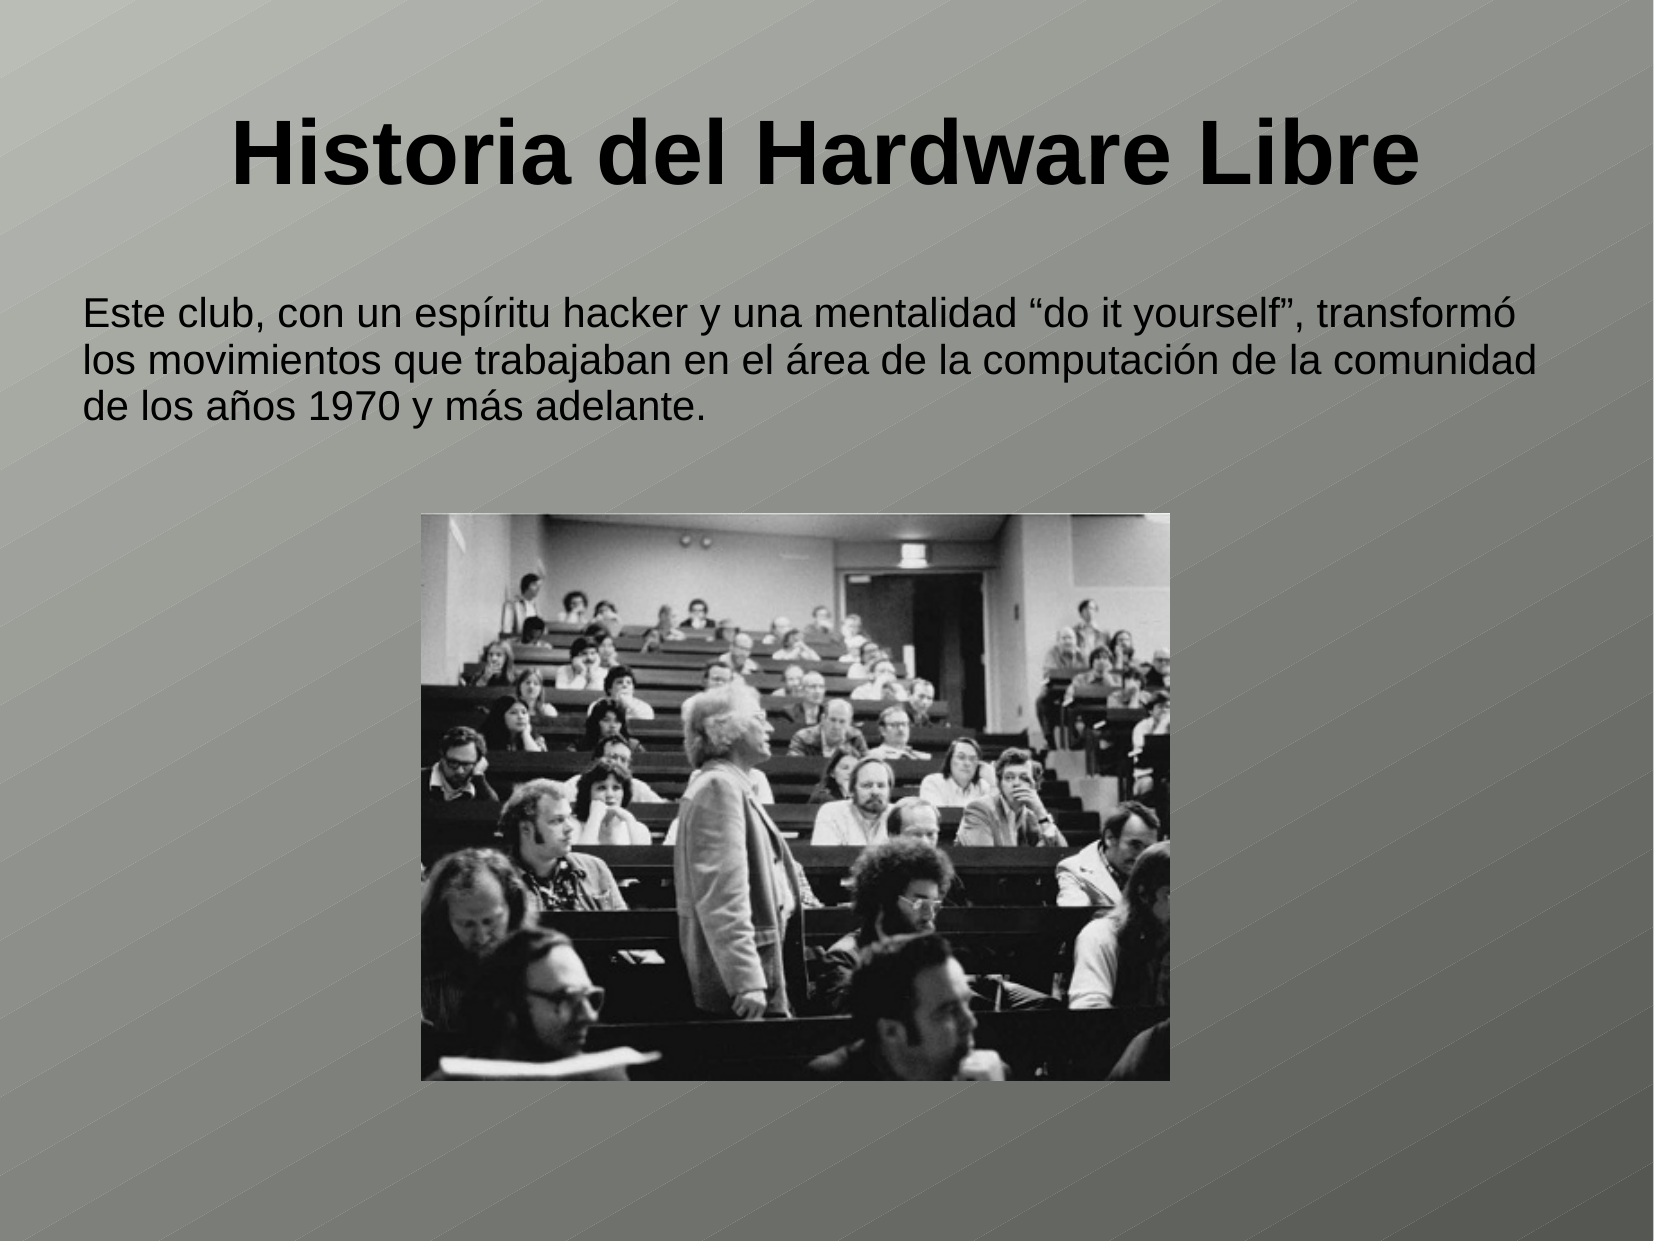

# Historia del Hardware Libre
Este club, con un espíritu hacker y una mentalidad “do it yourself”, transformó los movimientos que trabajaban en el área de la computación de la comunidad de los años 1970 y más adelante.